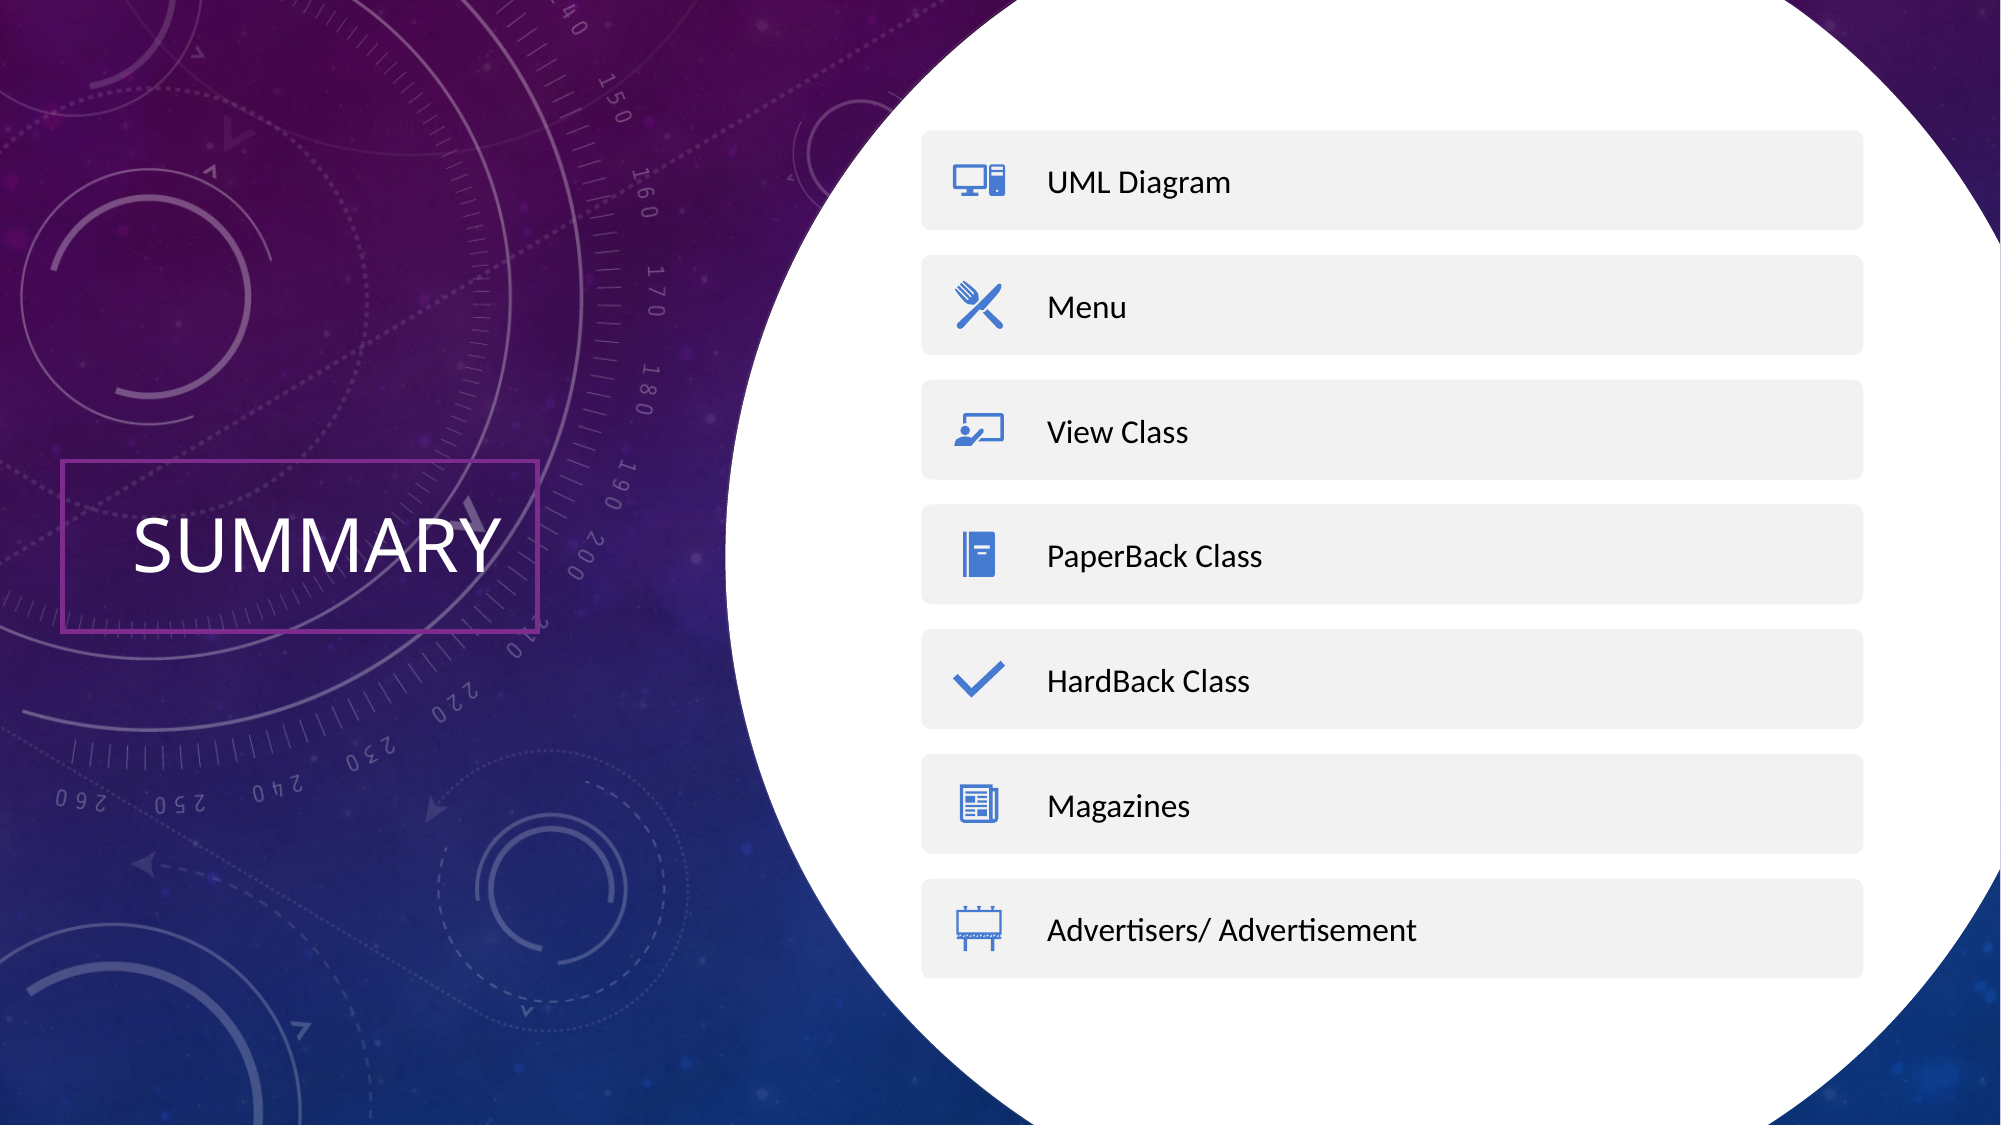

# sUMMARY
UML Diagram
Menu
View Class
PaperBack Class
HardBack Class
Magazines
Advertisers/ Advertisement